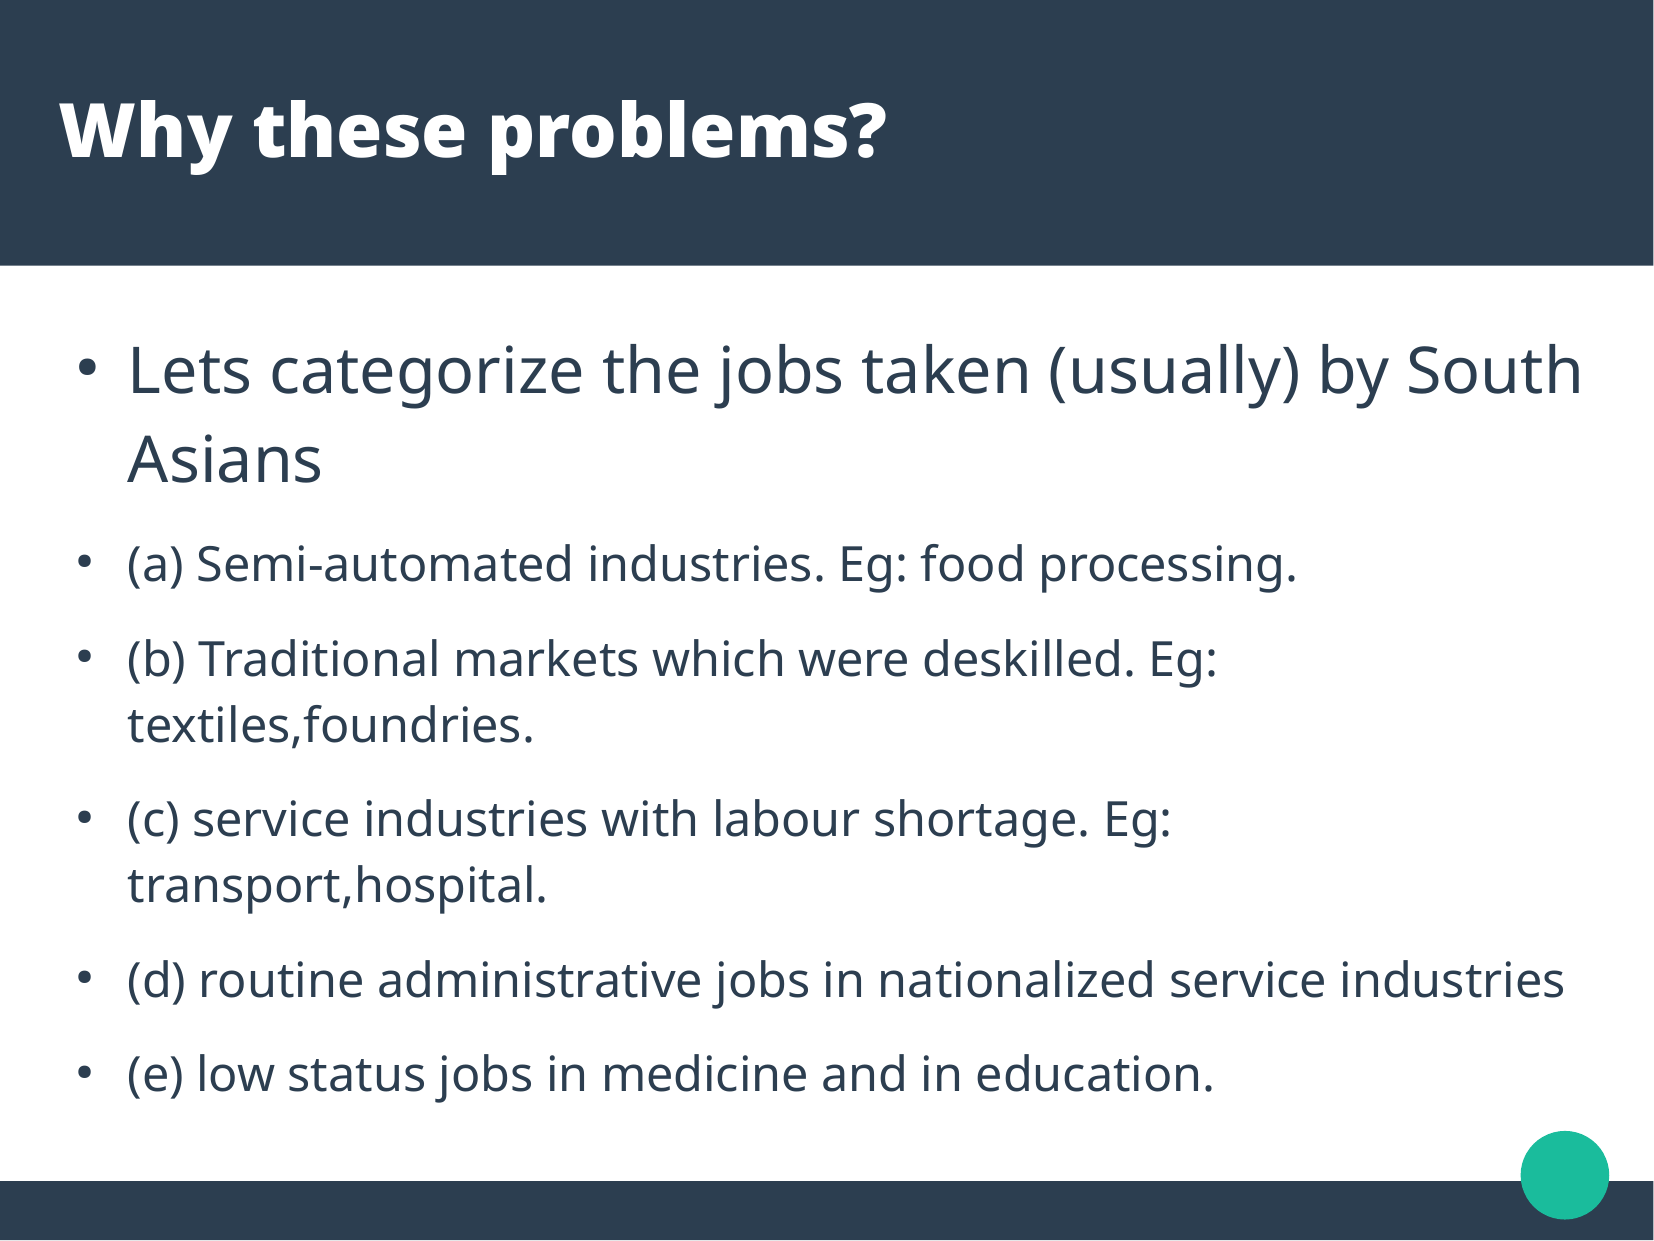

# Why these problems?
Lets categorize the jobs taken (usually) by South Asians
(a) Semi-automated industries. Eg: food processing.
(b) Traditional markets which were deskilled. Eg: textiles,foundries.
(c) service industries with labour shortage. Eg: transport,hospital.
(d) routine administrative jobs in nationalized service industries
(e) low status jobs in medicine and in education.